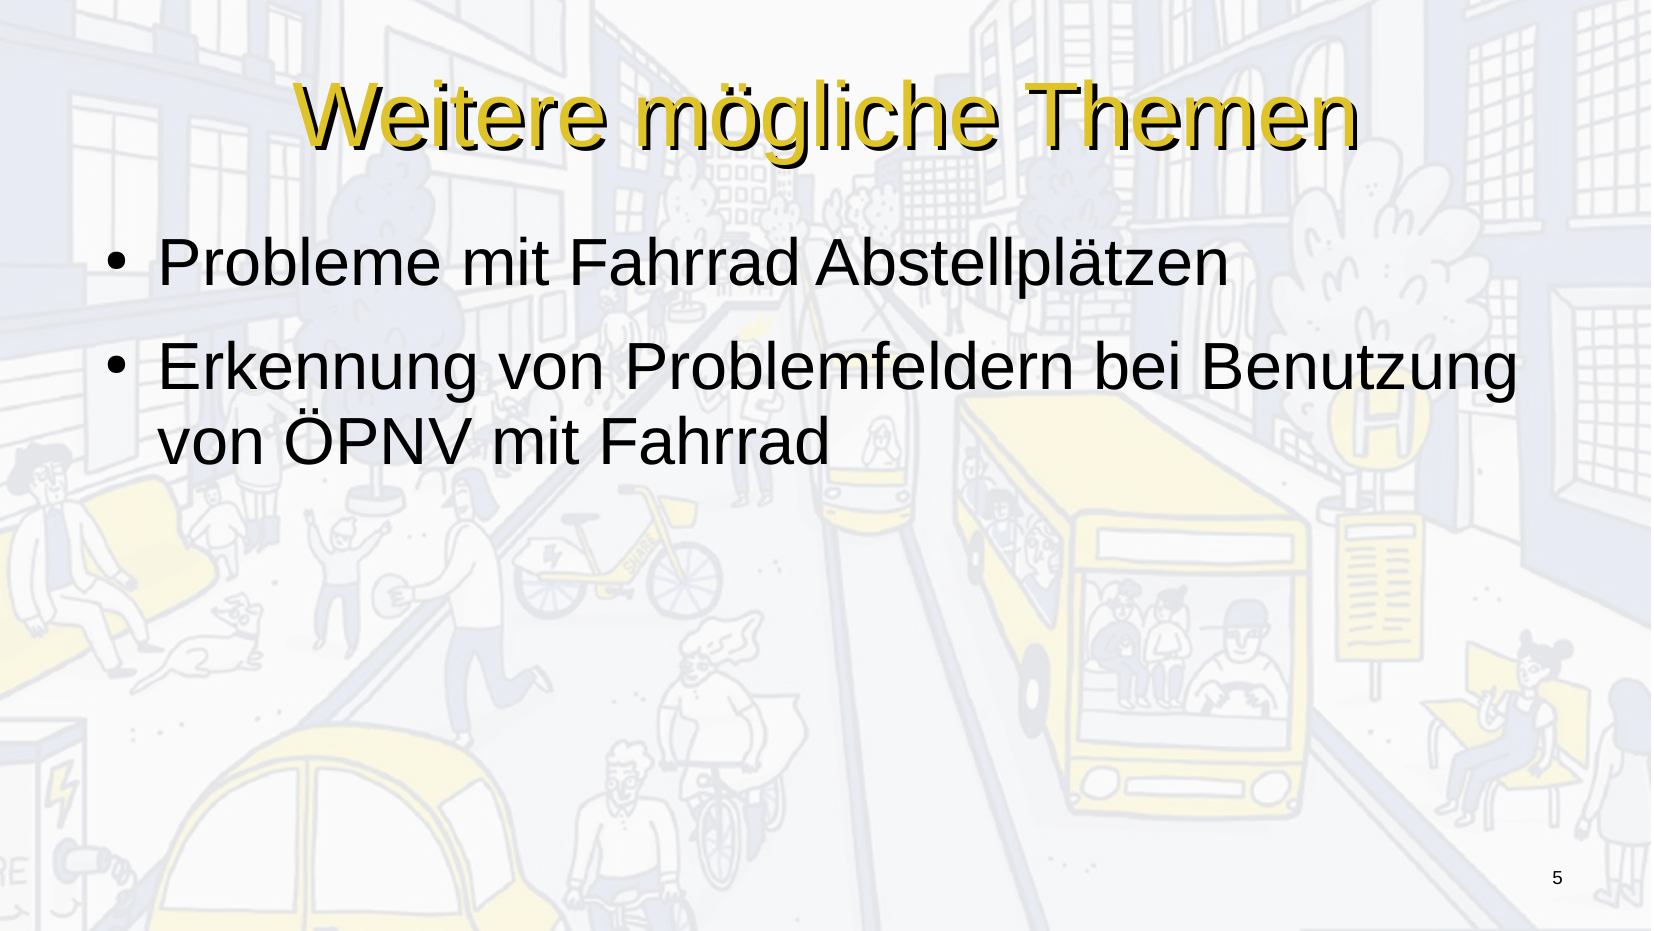

# Weitere mögliche Themen
Probleme mit Fahrrad Abstellplätzen
Erkennung von Problemfeldern bei Benutzung von ÖPNV mit Fahrrad